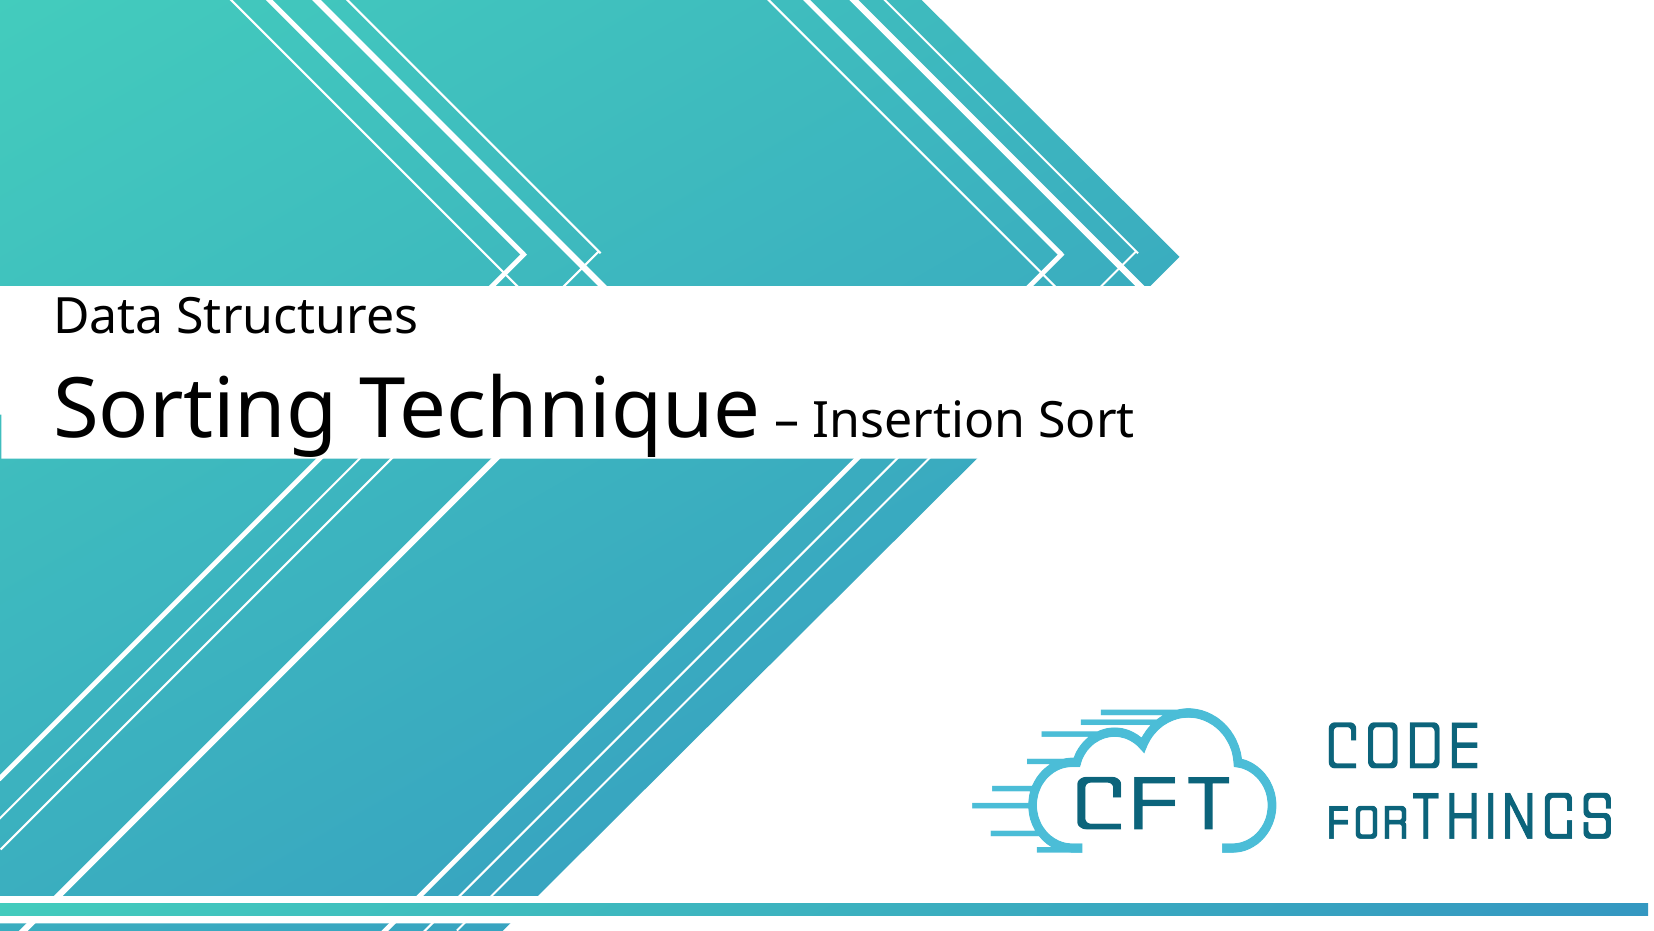

# Data Structures Sorting Technique – Insertion Sort